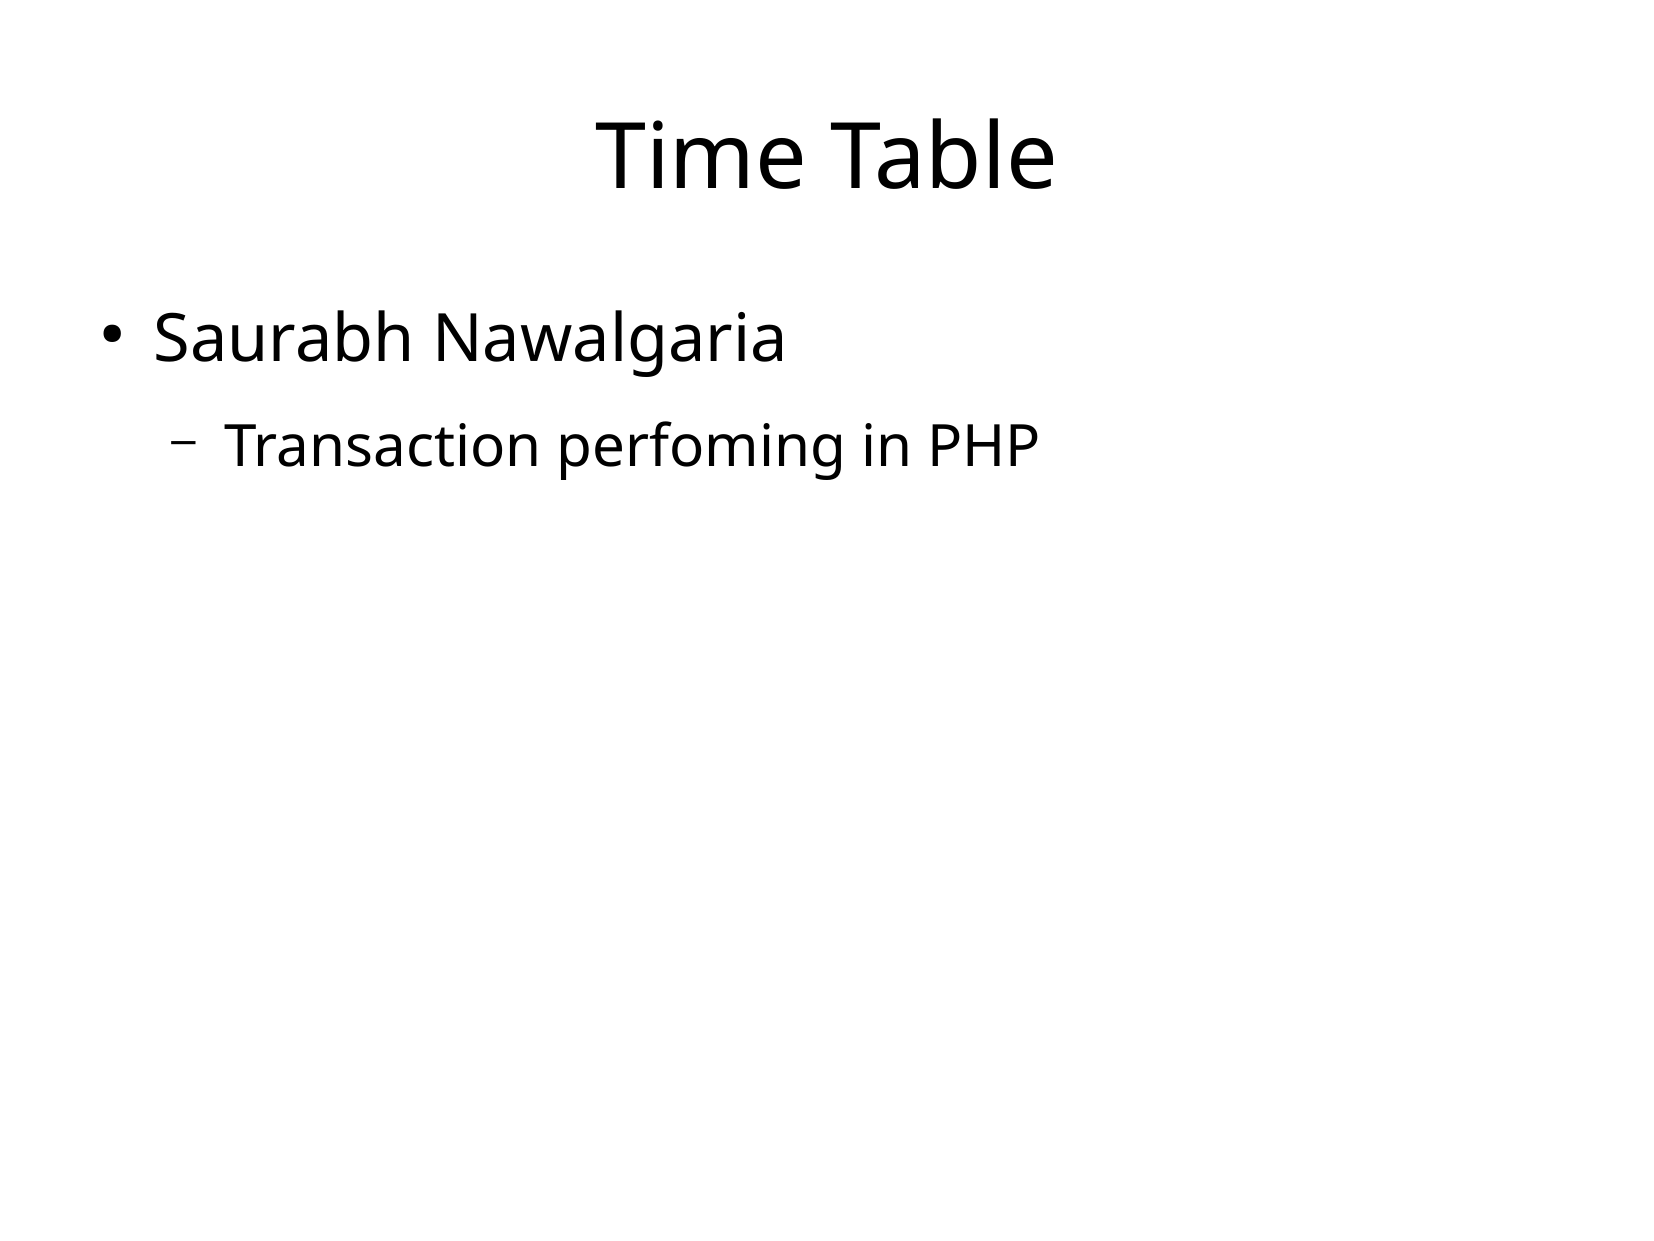

# Time Table
Saurabh Nawalgaria
Transaction perfoming in PHP